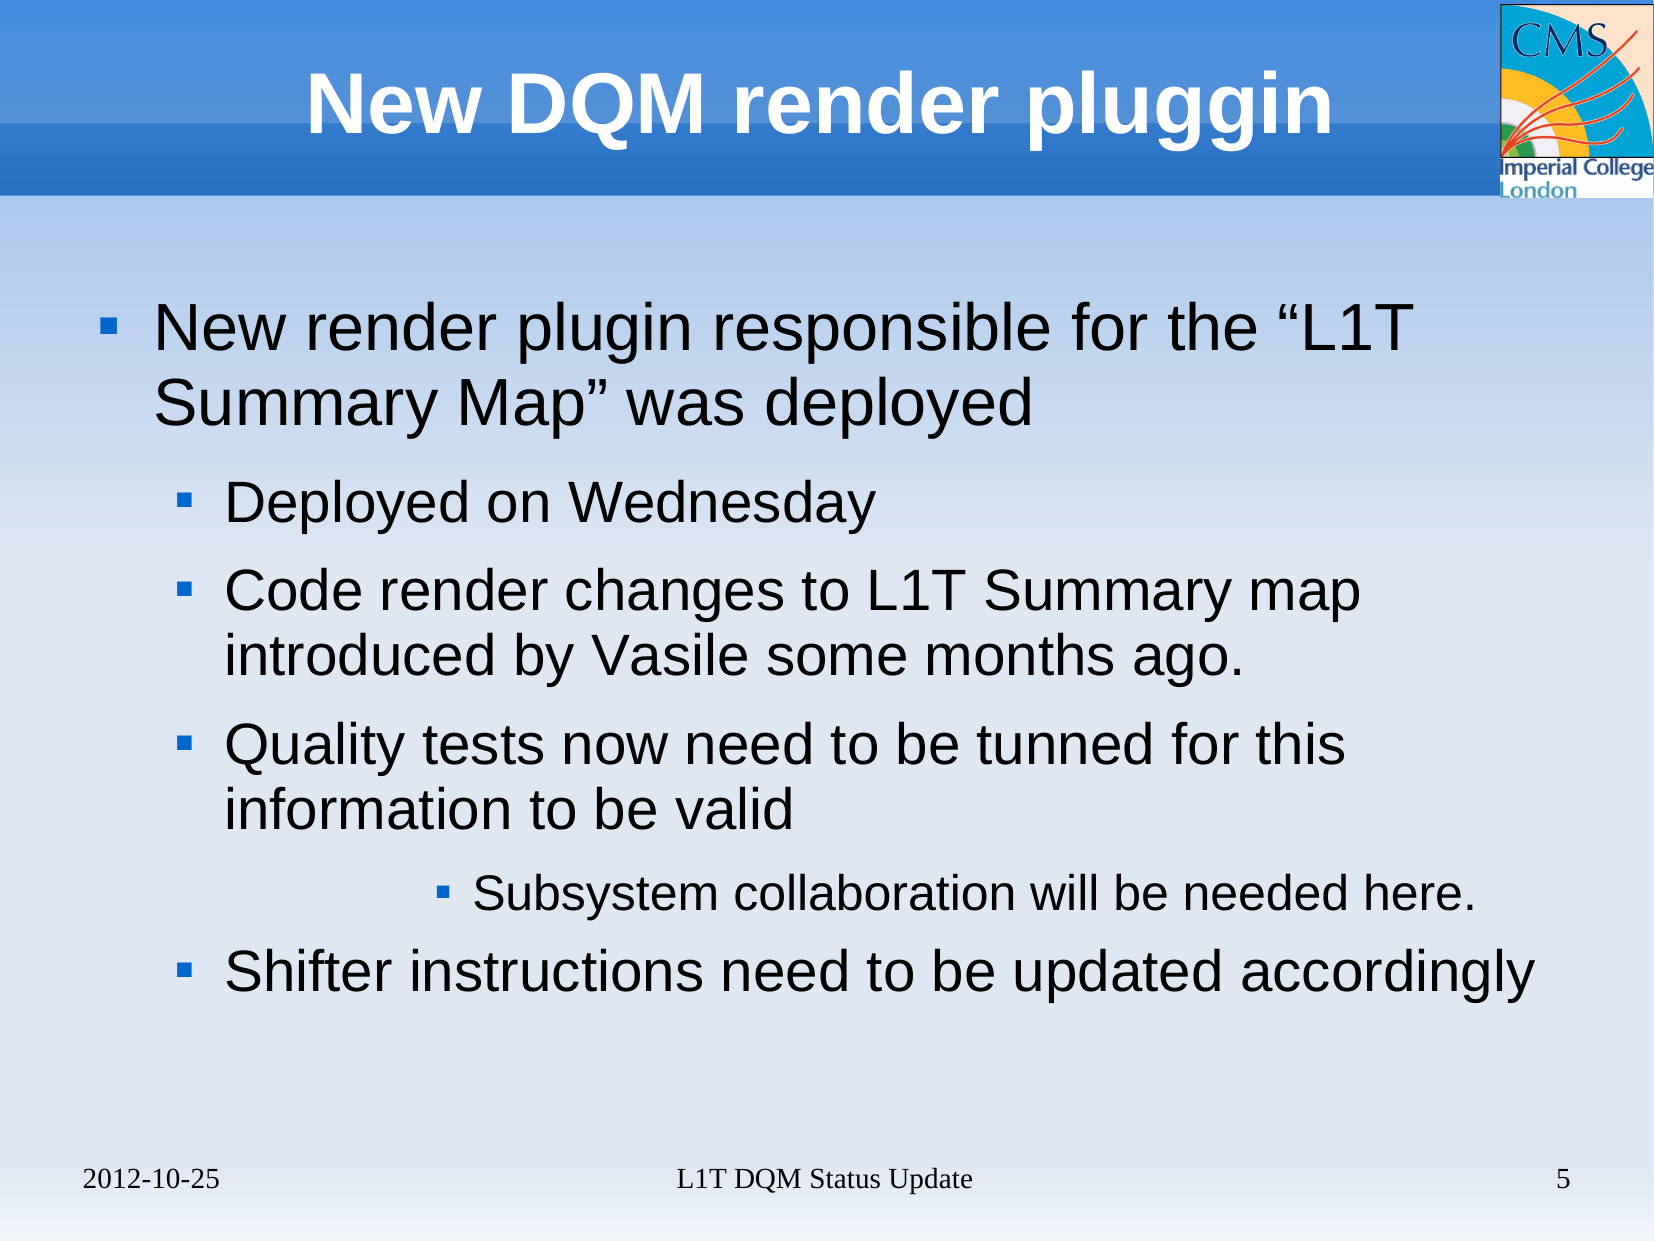

# New DQM render pluggin
New render plugin responsible for the “L1T Summary Map” was deployed
Deployed on Wednesday
Code render changes to L1T Summary map introduced by Vasile some months ago.
Quality tests now need to be tunned for this information to be valid
Subsystem collaboration will be needed here.
Shifter instructions need to be updated accordingly
2012-10-25
L1T DQM Status Update
5